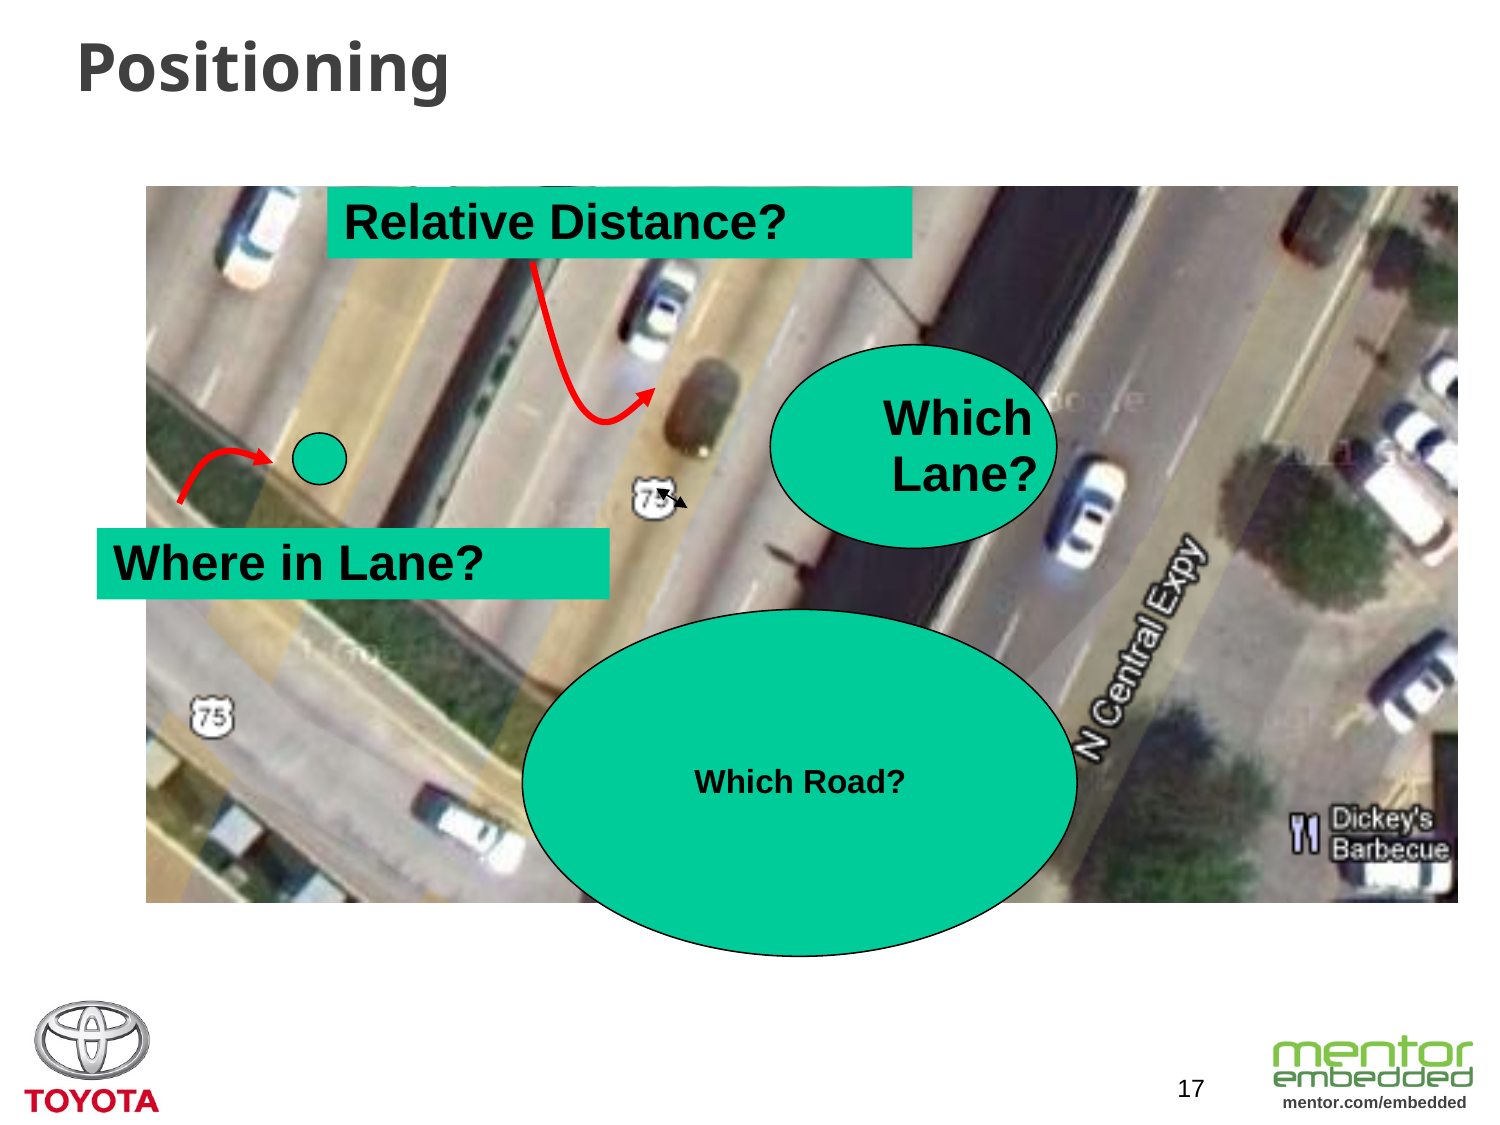

Positioning
Relative Distance?
Which
Lane?
Where in Lane?
Which Road?